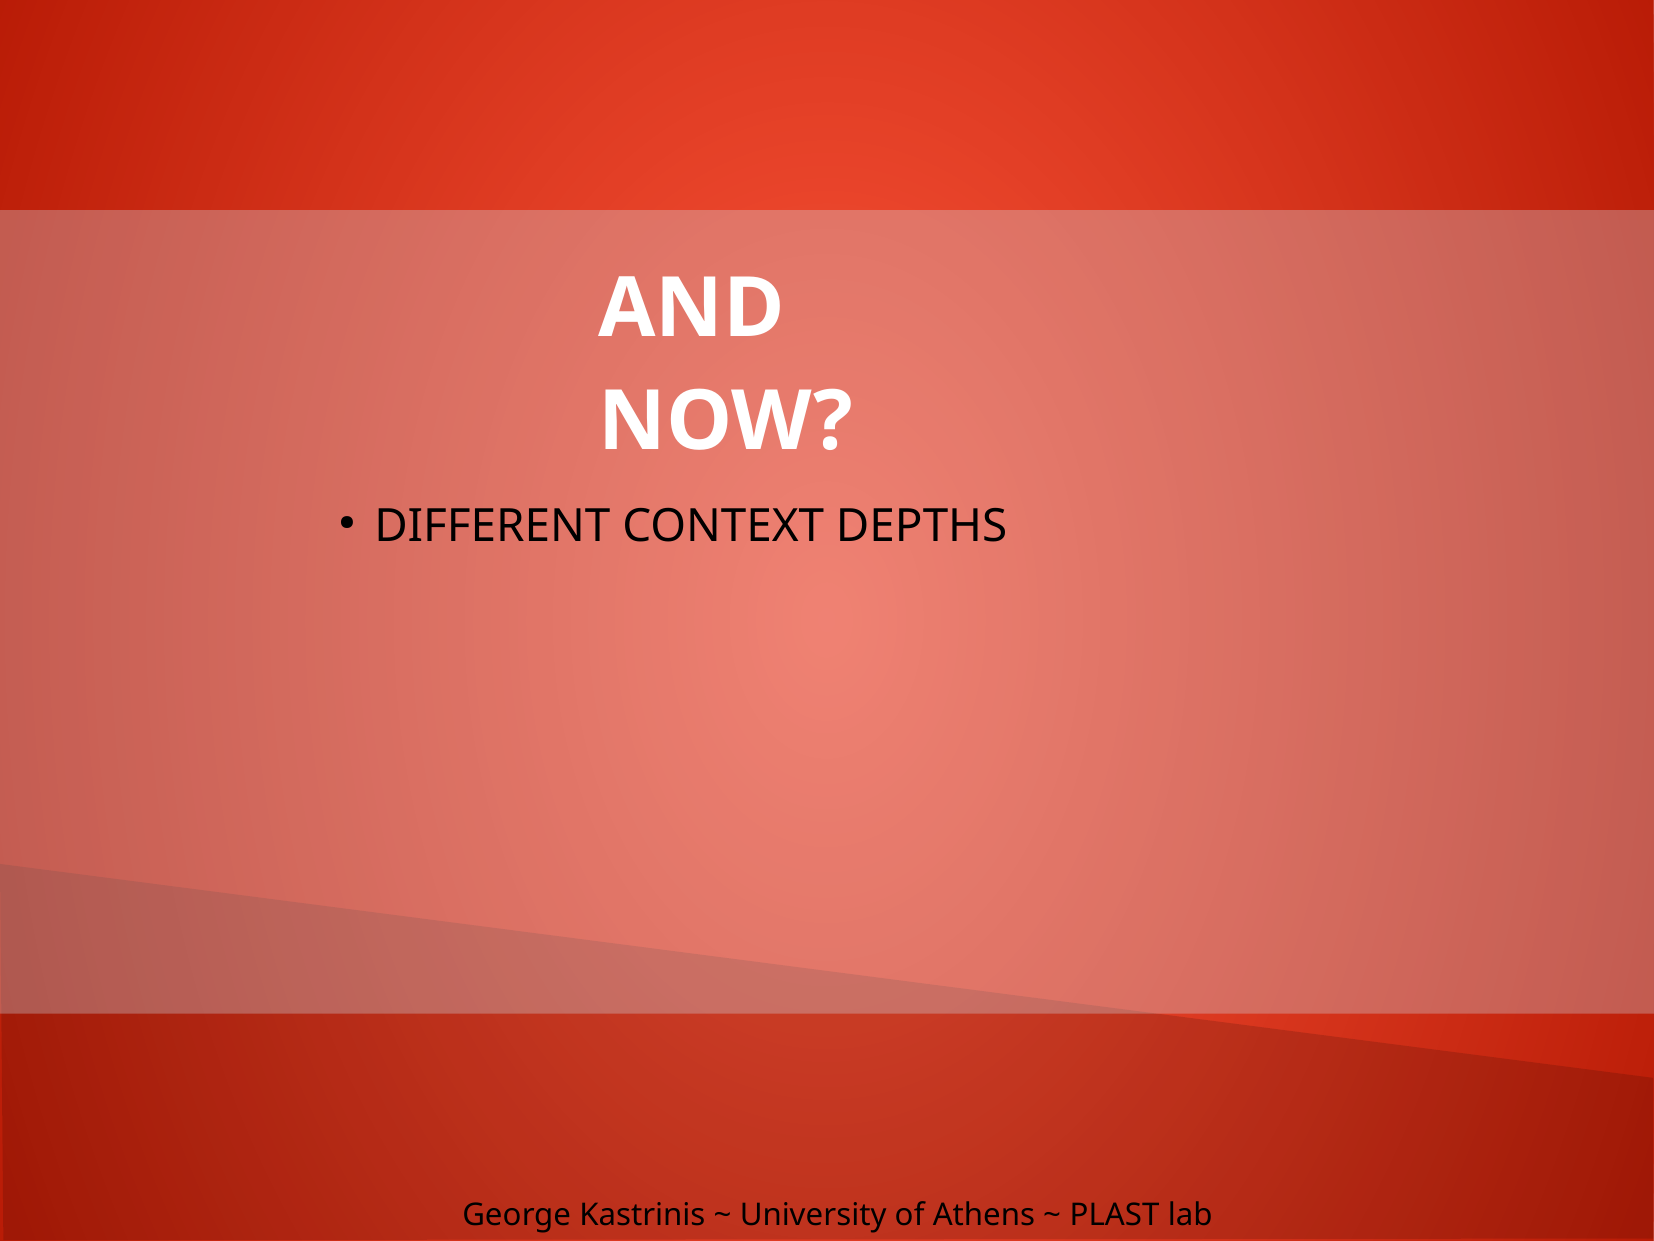

AND NOW?
DIFFERENT CONTEXT DEPTHS
George Kastrinis ~ University of Athens ~ PLAST lab